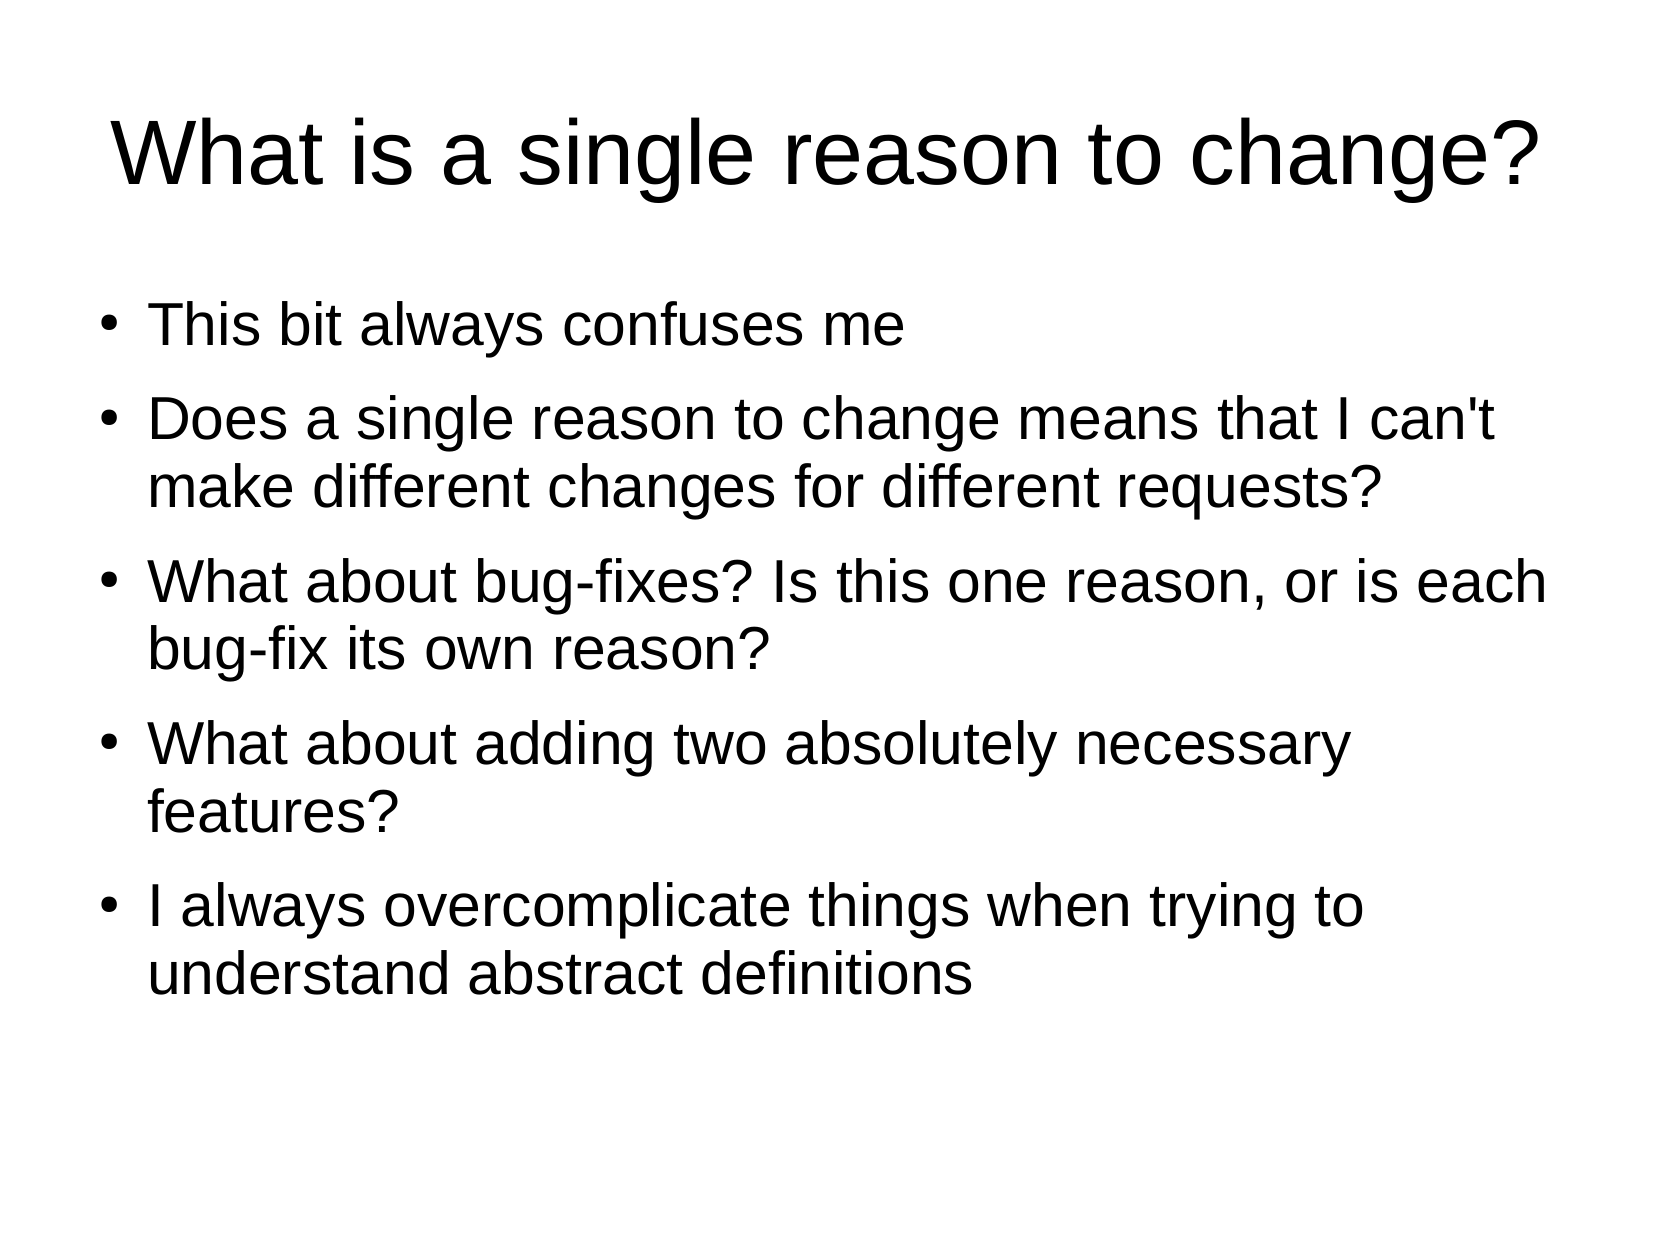

# What is a single reason to change?
This bit always confuses me
Does a single reason to change means that I can't make different changes for different requests?
What about bug-fixes? Is this one reason, or is each bug-fix its own reason?
What about adding two absolutely necessary features?
I always overcomplicate things when trying to understand abstract definitions